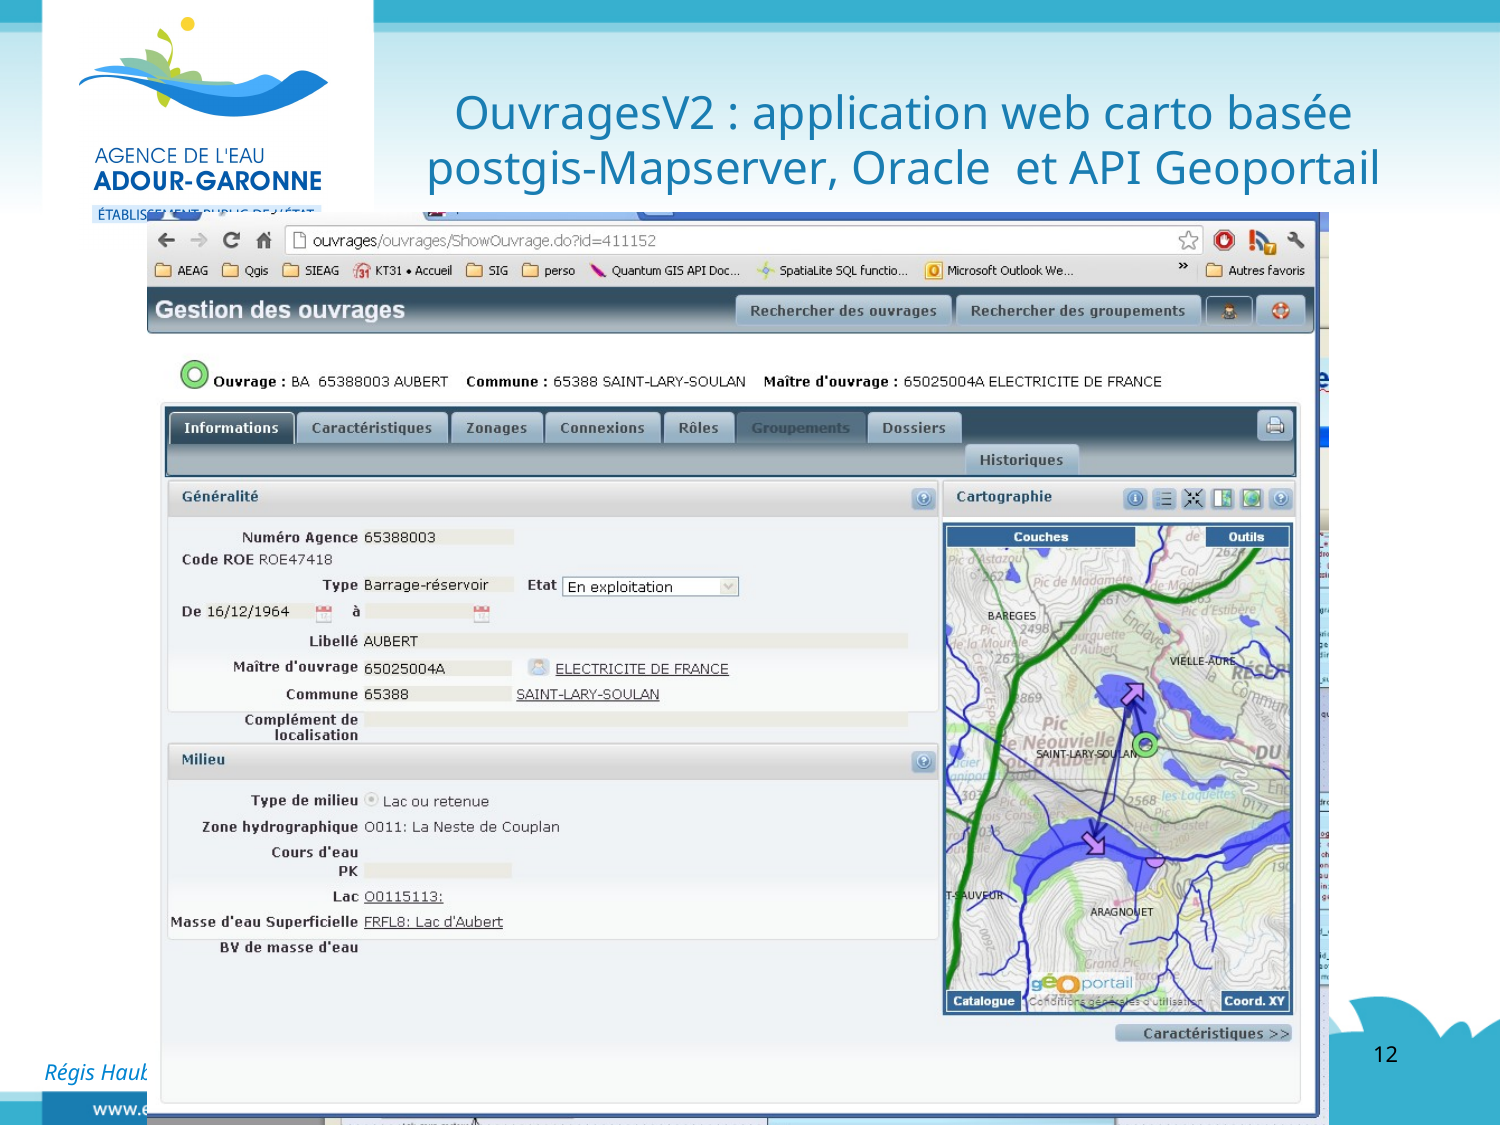

# OuvragesV2 : application web carto basée postgis-Mapserver, Oracle et API Geoportail
12
Régis Haubourg - Agence de l'eau Adour Garonne